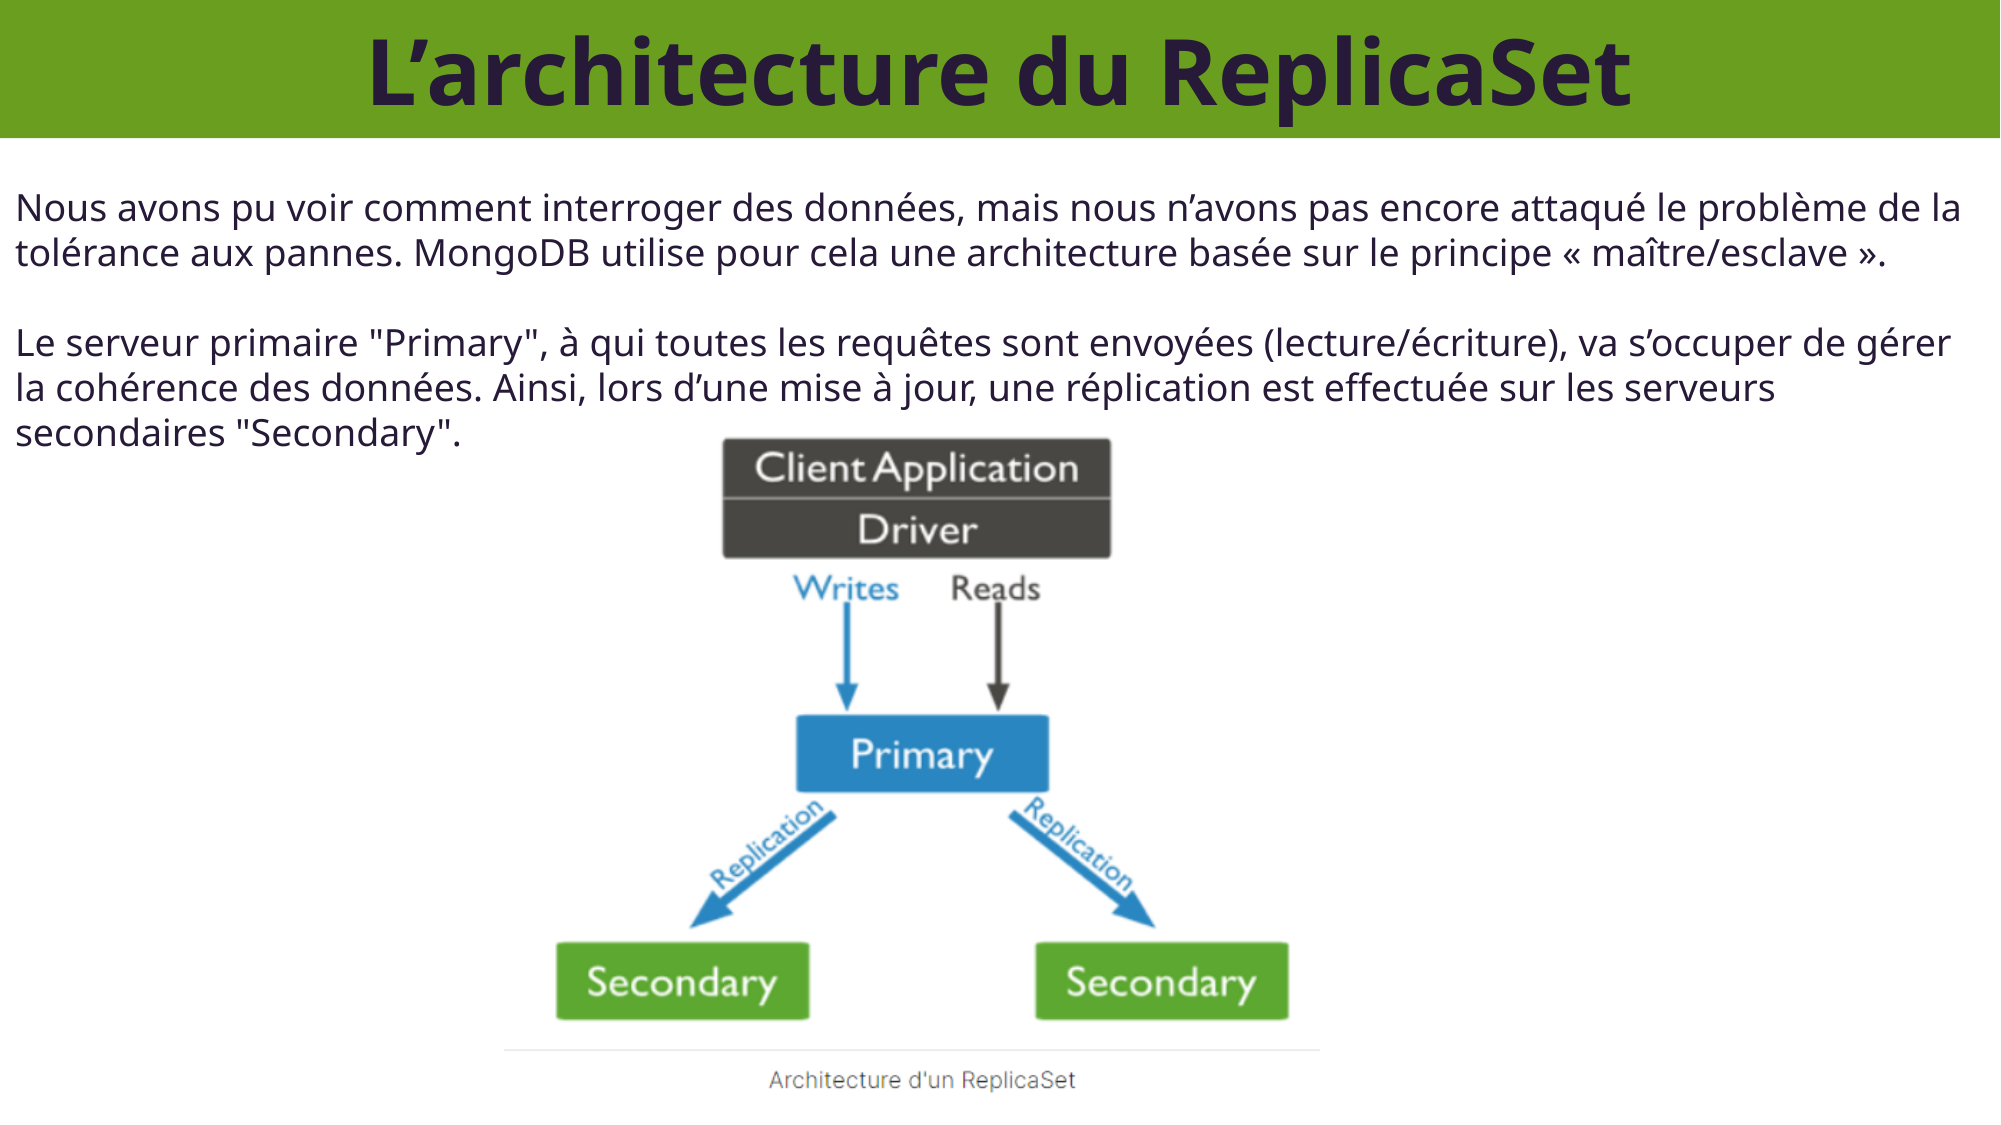

L’architecture du ReplicaSet
Nous avons pu voir comment interroger des données, mais nous n’avons pas encore attaqué le problème de la tolérance aux pannes. MongoDB utilise pour cela une architecture basée sur le principe « maître/esclave ».
Le serveur primaire "Primary", à qui toutes les requêtes sont envoyées (lecture/écriture), va s’occuper de gérer la cohérence des données. Ainsi, lors d’une mise à jour, une réplication est effectuée sur les serveurs secondaires "Secondary".